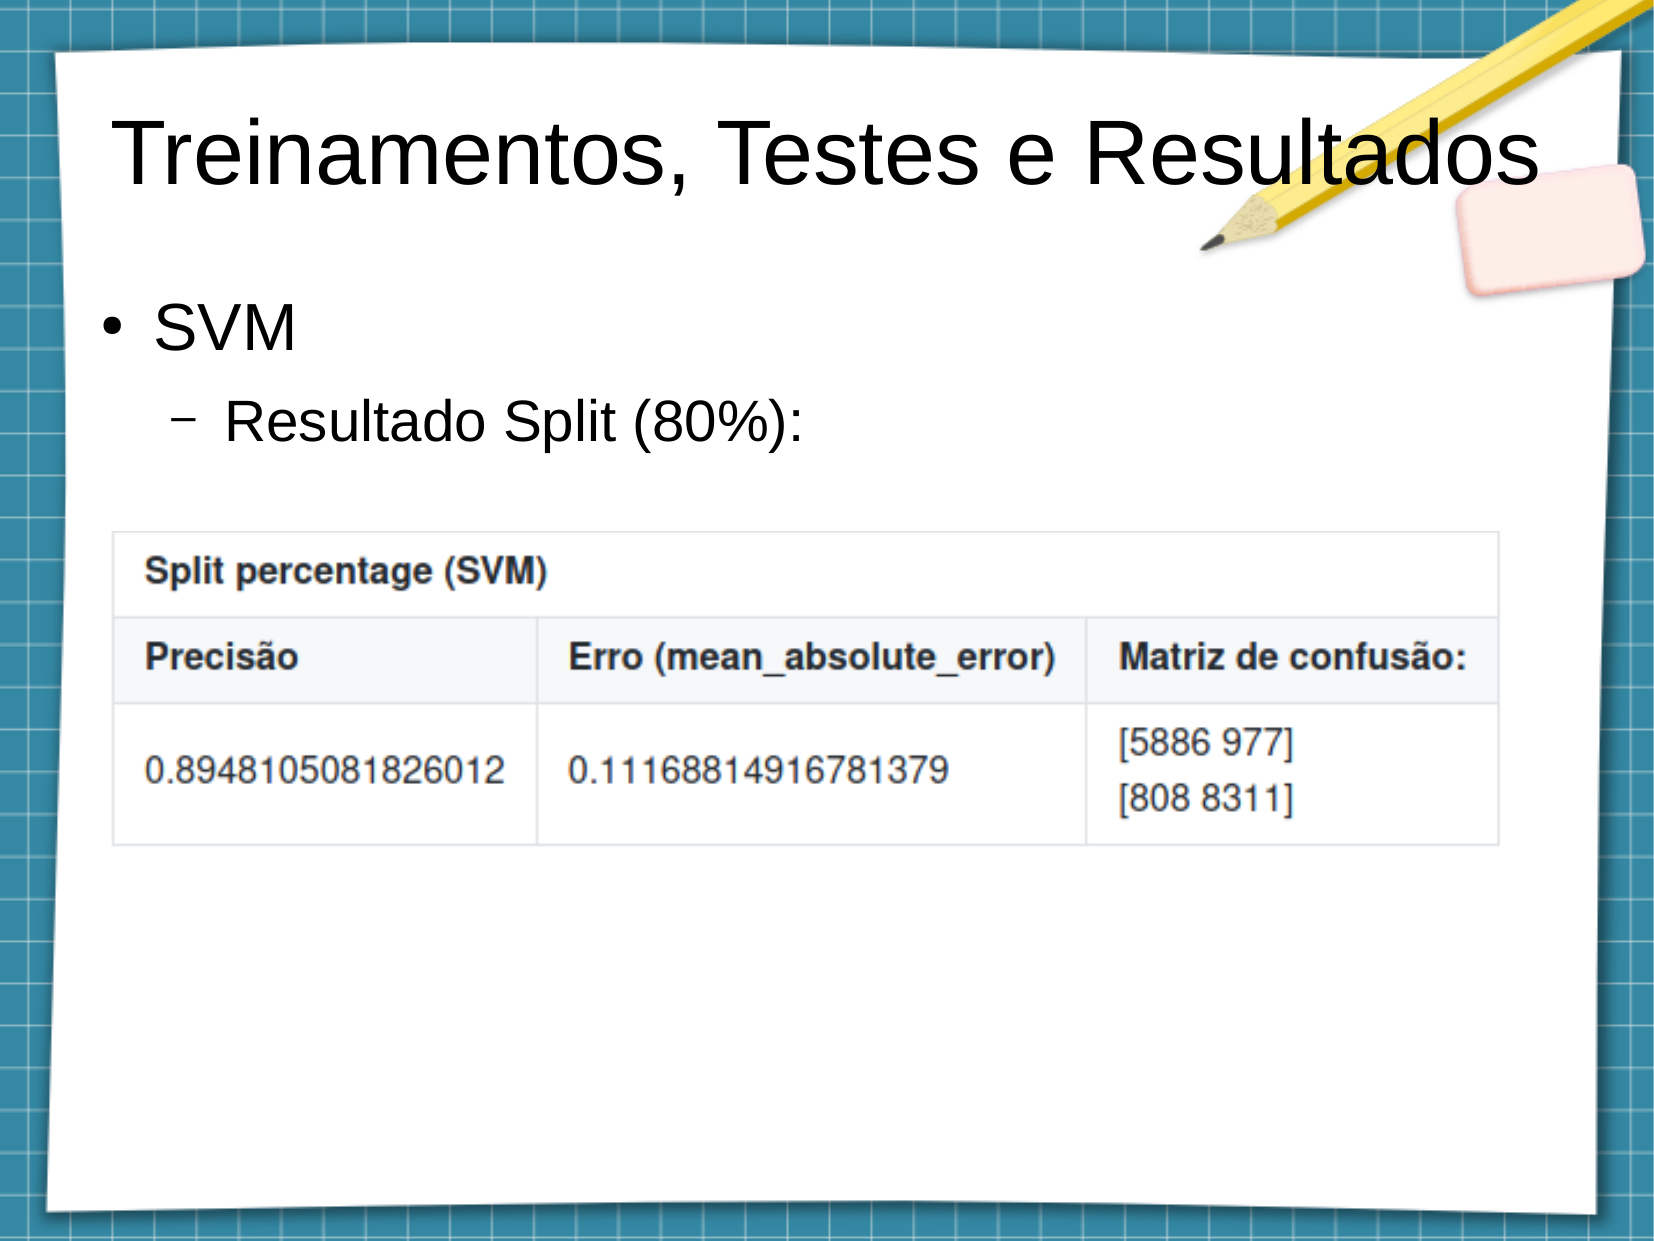

# Treinamentos, Testes e Resultados
SVM
Resultado Split (80%):